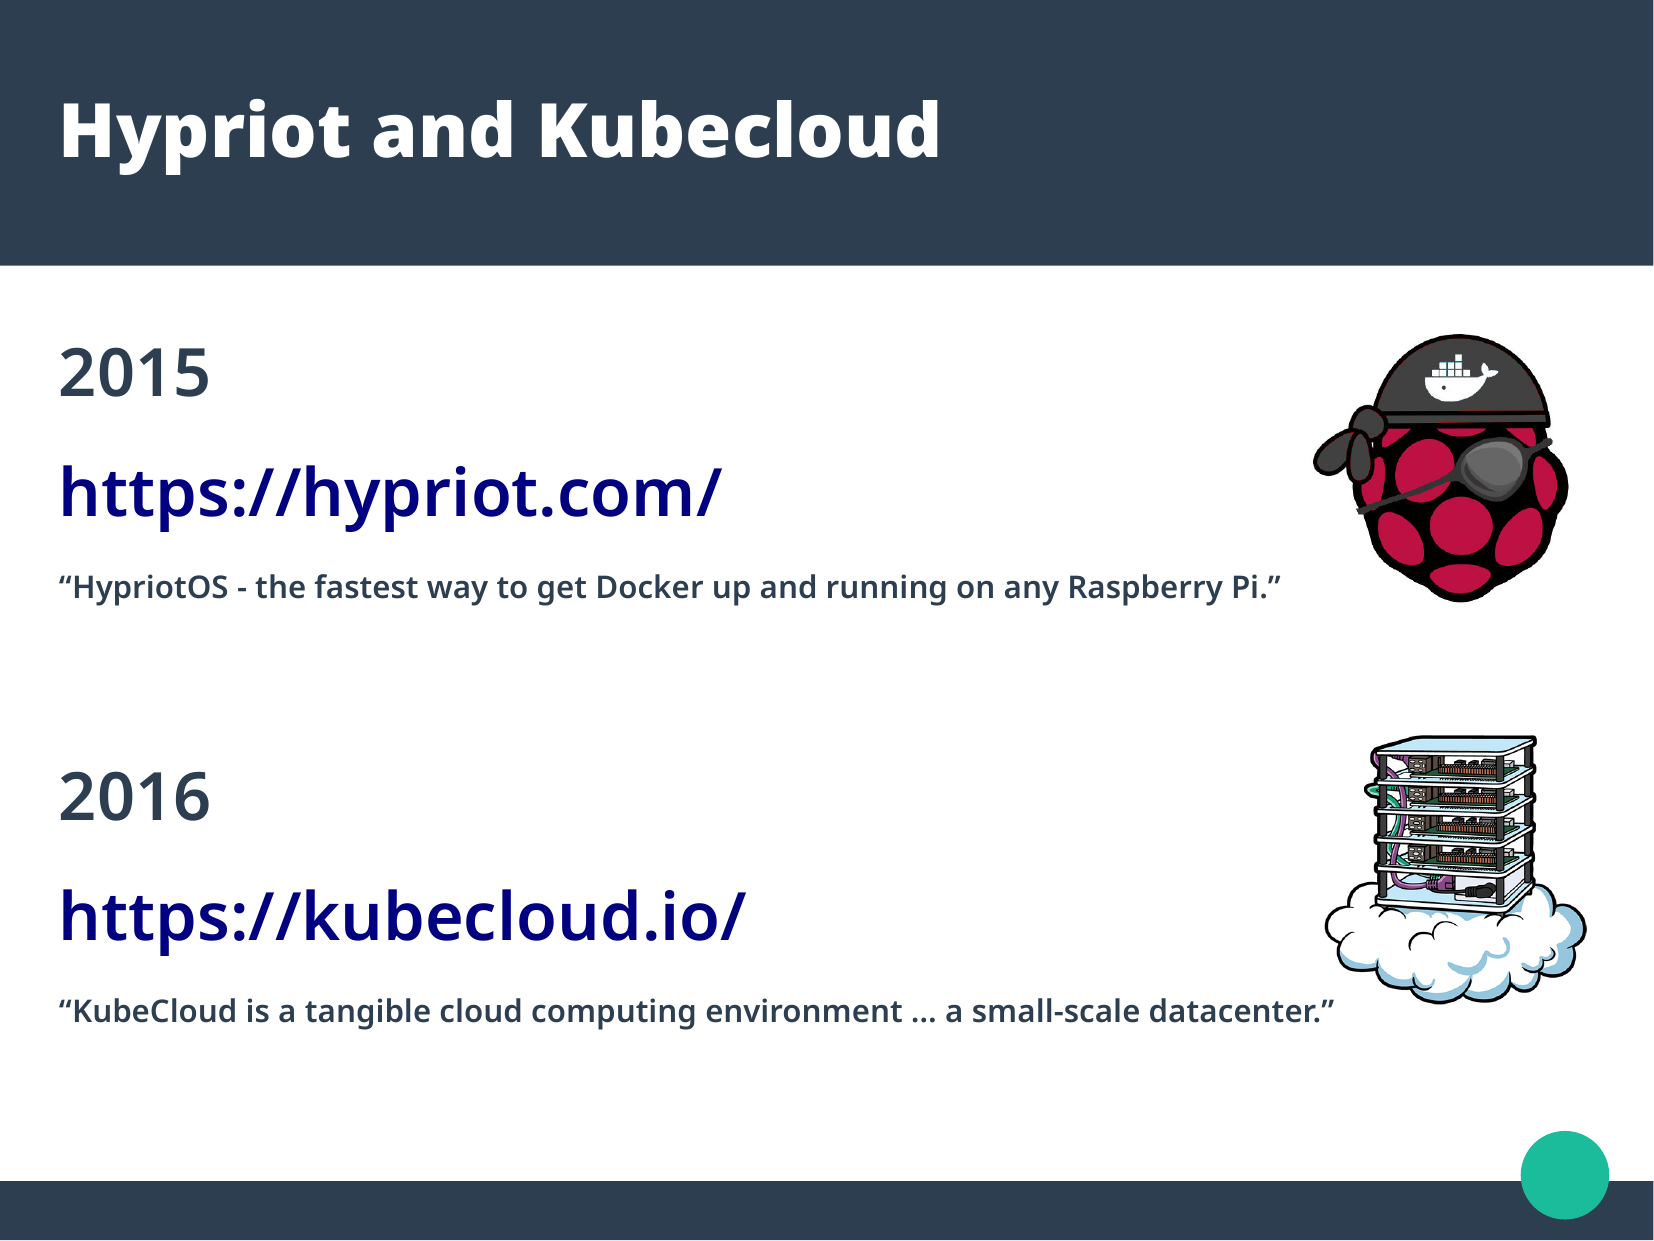

# Hypriot and Kubecloud
2015
https://hypriot.com/
“HypriotOS - the fastest way to get Docker up and running on any Raspberry Pi.”
2016
https://kubecloud.io/
“KubeCloud is a tangible cloud computing environment … a small-scale datacenter.”